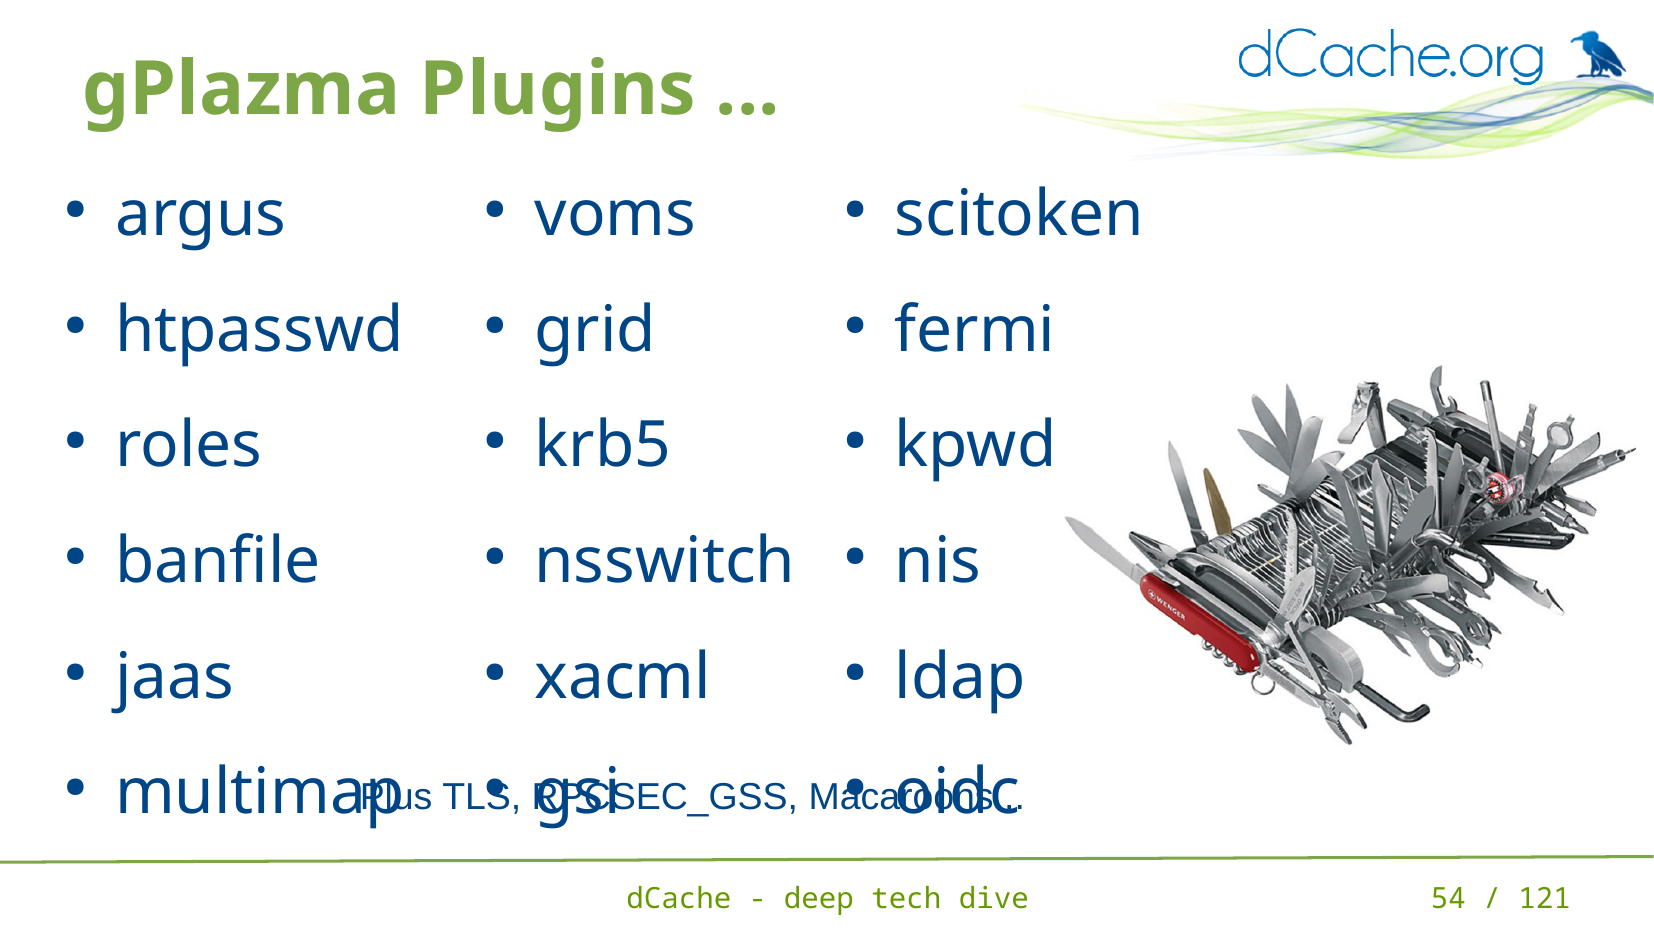

# gPlazma Plugins ...
argus
htpasswd
roles
banfile
jaas
multimap
voms
grid
krb5
nsswitch
xacml
gsi
scitoken
fermi
kpwd
nis
ldap
oidc
Plus TLS, RPCSEC_GSS, Macaroons...
dCache - deep tech dive
54